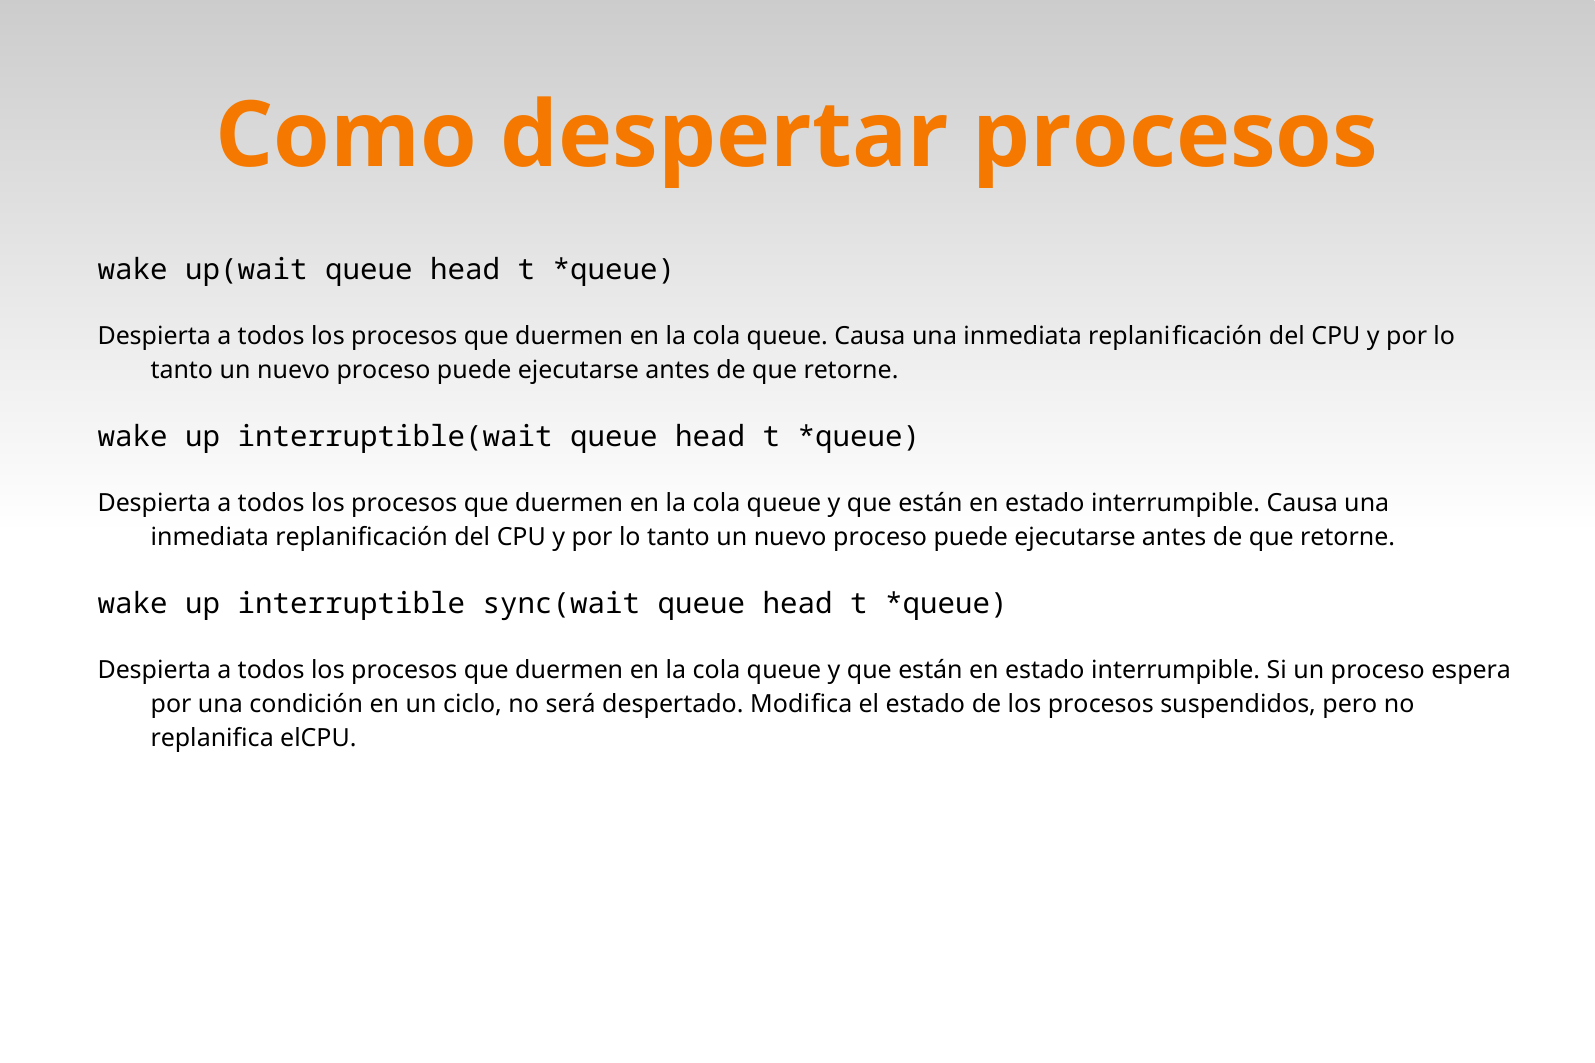

# Como despertar procesos
wake up(wait queue head t *queue)
Despierta a todos los procesos que duermen en la cola queue. Causa una inmediata replaniﬁcación del CPU y por lo tanto un nuevo proceso puede ejecutarse antes de que retorne.
wake up interruptible(wait queue head t *queue)
Despierta a todos los procesos que duermen en la cola queue y que están en estado interrumpible. Causa una inmediata replaniﬁcación del CPU y por lo tanto un nuevo proceso puede ejecutarse antes de que retorne.
wake up interruptible sync(wait queue head t *queue)
Despierta a todos los procesos que duermen en la cola queue y que están en estado interrumpible. Si un proceso espera por una condición en un ciclo, no será despertado. Modiﬁca el estado de los procesos suspendidos, pero no replaniﬁca elCPU.